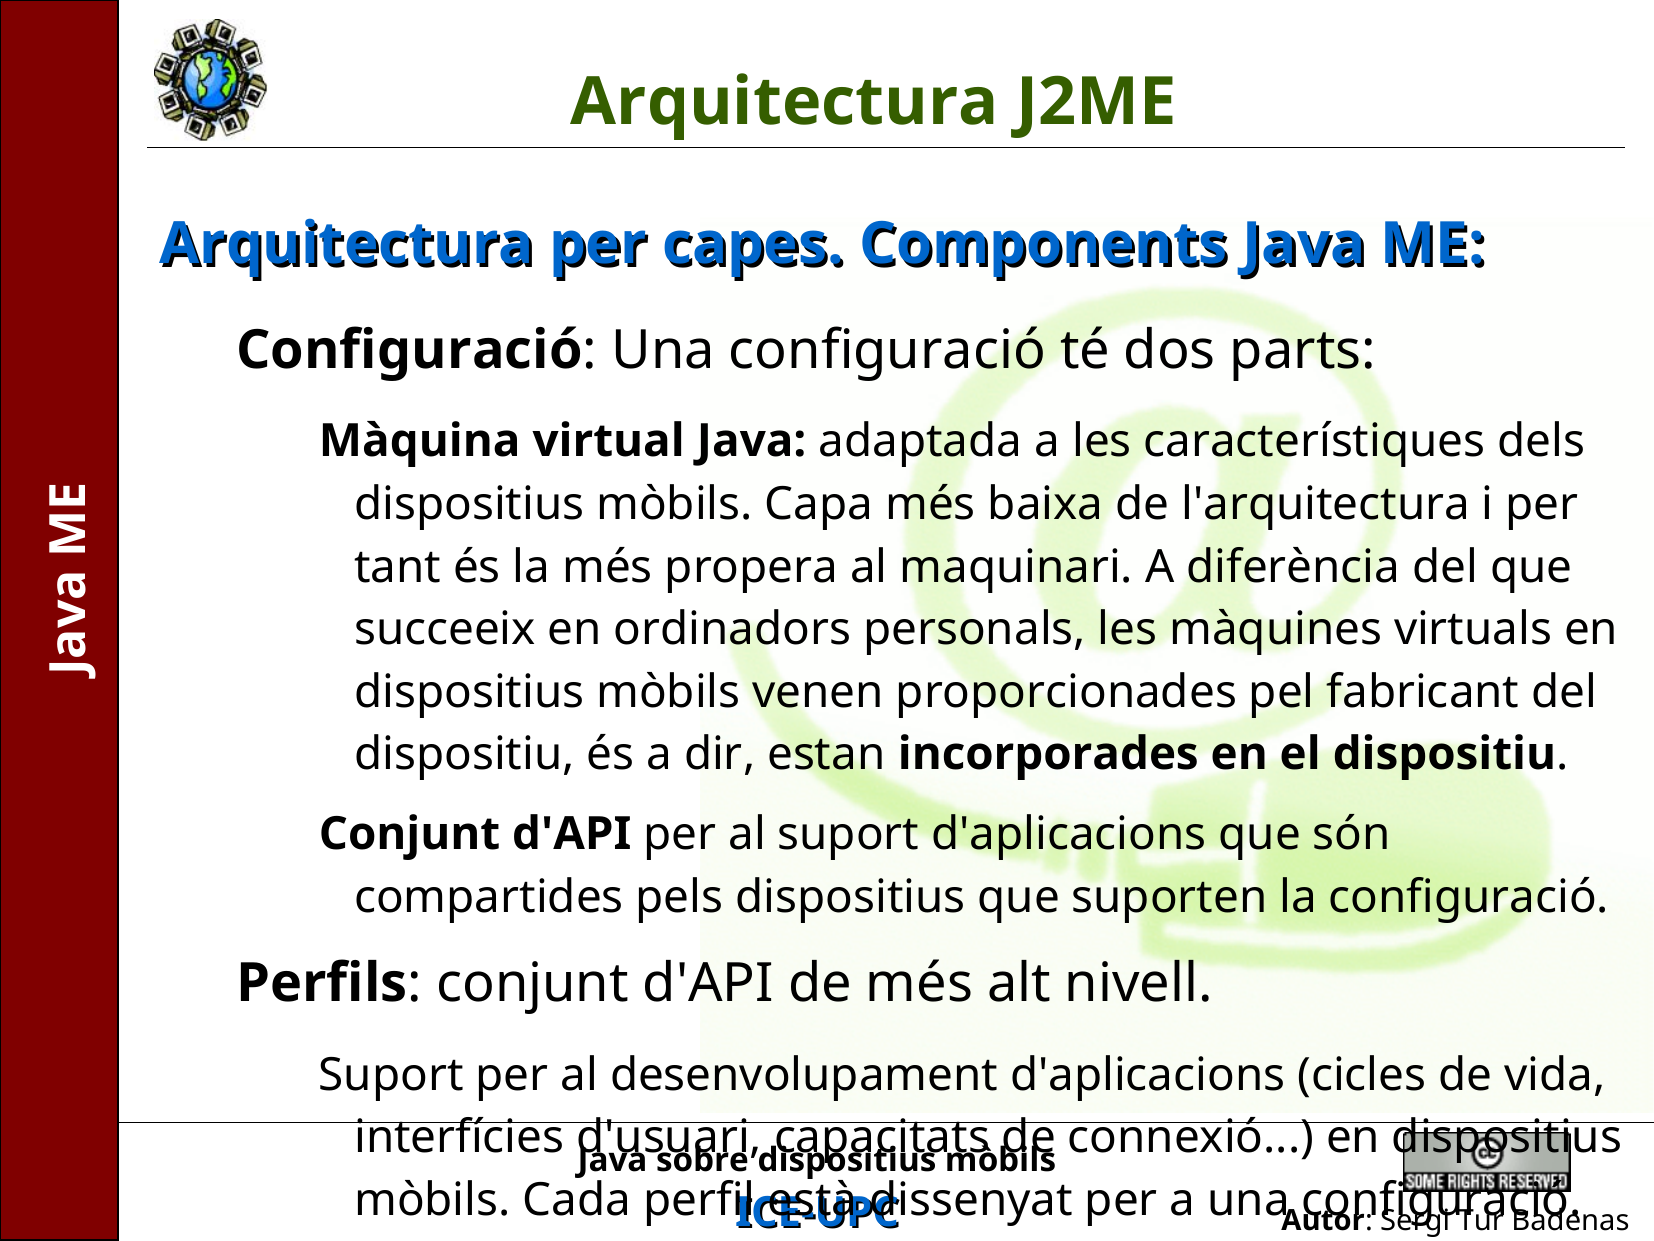

# Arquitectura J2ME
Arquitectura per capes. Components Java ME:
Configuració: Una configuració té dos parts:
Màquina virtual Java: adaptada a les característiques dels dispositius mòbils. Capa més baixa de l'arquitectura i per tant és la més propera al maquinari. A diferència del que succeeix en ordinadors personals, les màquines virtuals en dispositius mòbils venen proporcionades pel fabricant del dispositiu, és a dir, estan incorporades en el dispositiu.
Conjunt d'API per al suport d'aplicacions que són compartides pels dispositius que suporten la configuració.
Perfils: conjunt d'API de més alt nivell.
Suport per al desenvolupament d'aplicacions (cicles de vida, interfícies d'usuari, capacitats de connexió...) en dispositius mòbils. Cada perfil està dissenyat per a una configuració.
Paquets opcionals: API opcionals que permeten estendre les capacitats de les aplicacions Java ME.